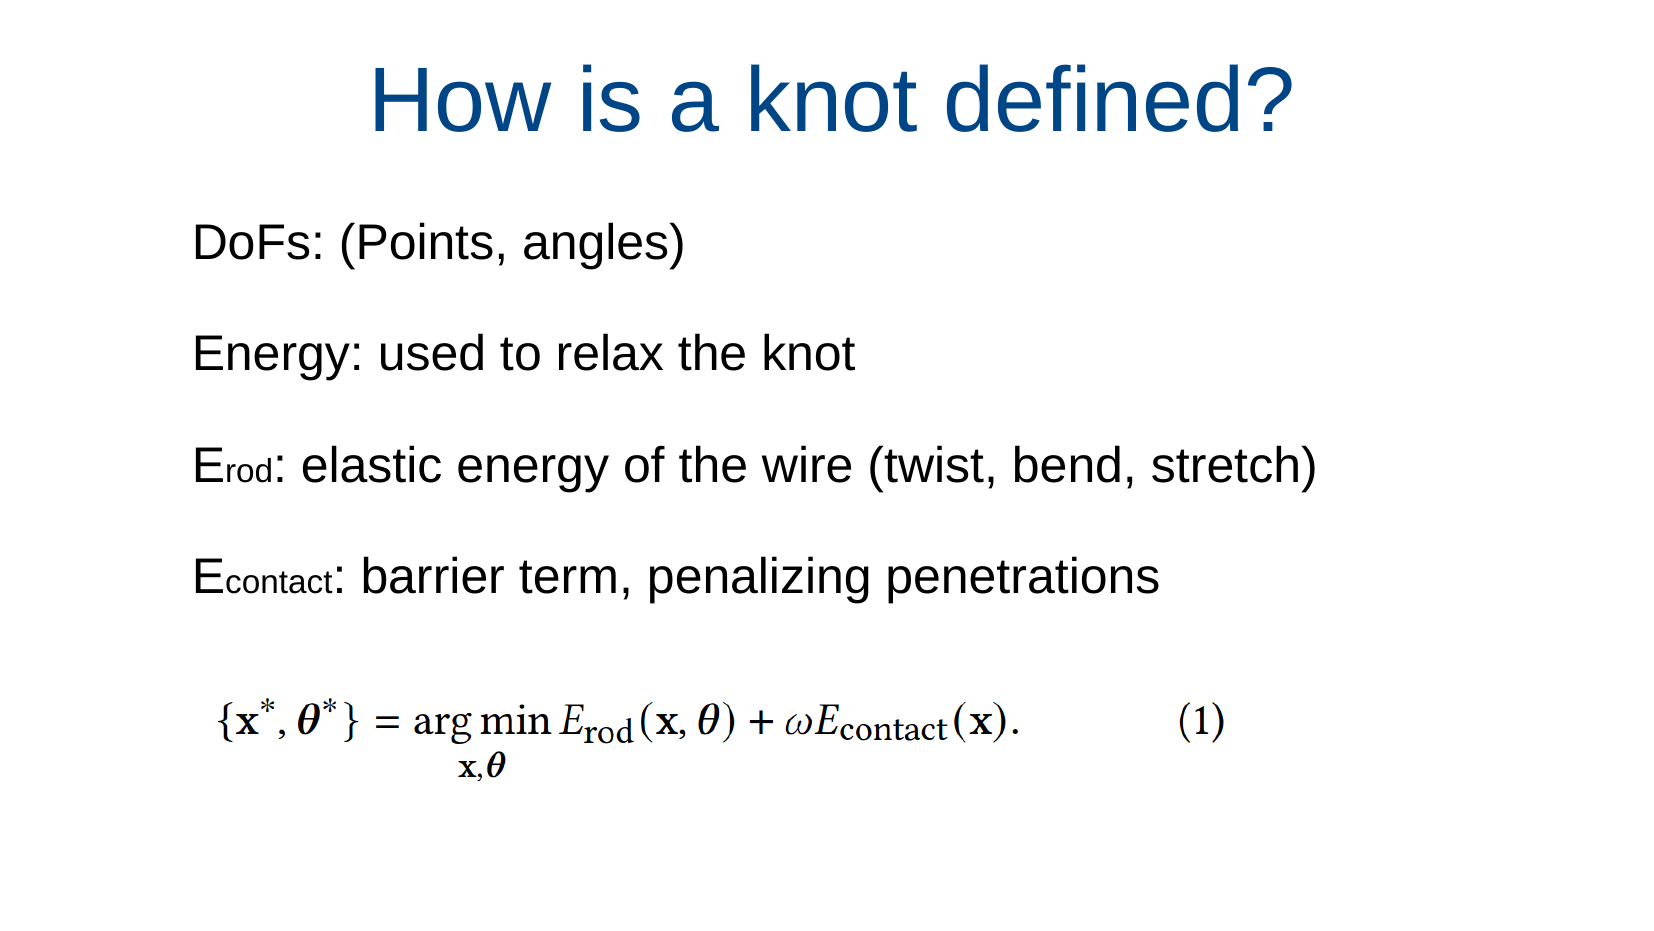

# How is a knot defined?
DoFs: (Points, angles)
Energy: used to relax the knot
Erod: elastic energy of the wire (twist, bend, stretch)
Econtact: barrier term, penalizing penetrations